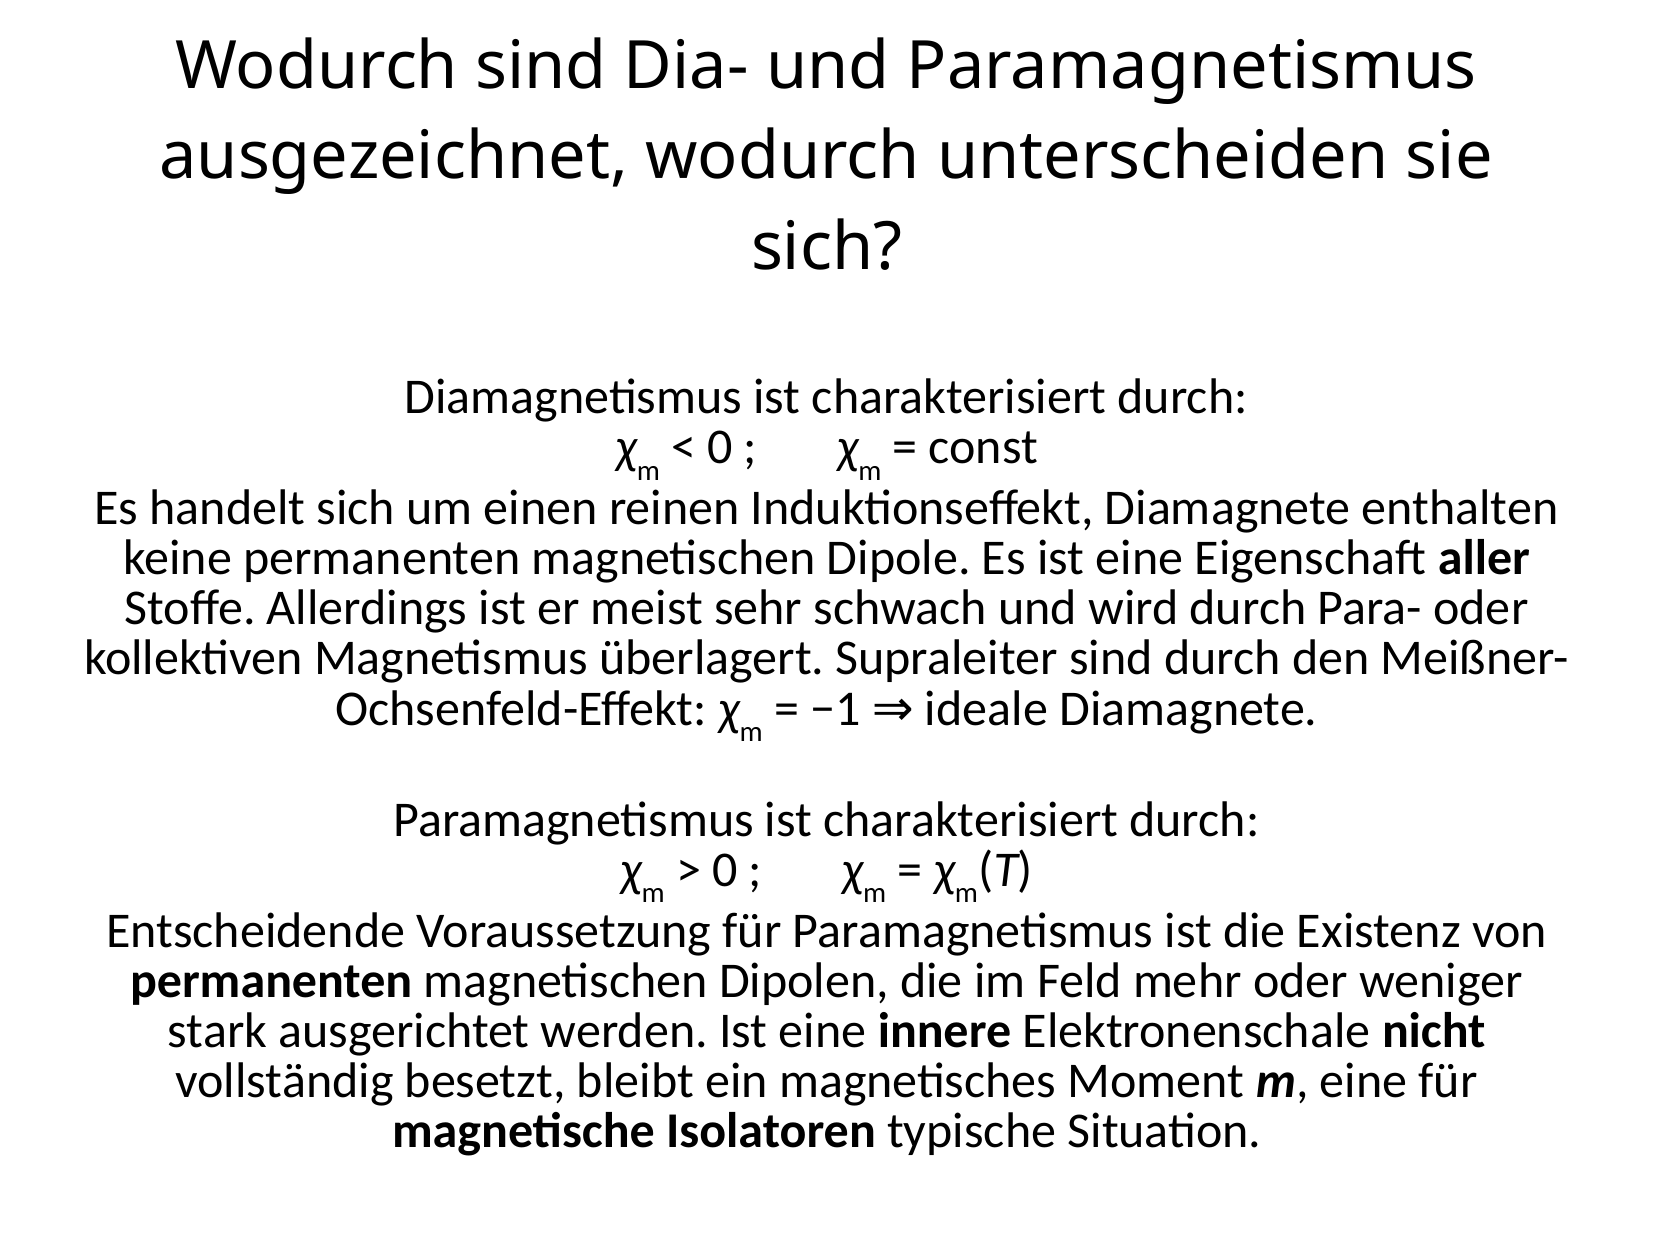

# Wodurch sind Dia- und Paramagnetismus ausgezeichnet, wodurch unterscheiden sie sich?
Diamagnetismus ist charakterisiert durch:
χm < 0 ;		χm = const
Es handelt sich um einen reinen Induktionseffekt, Diamagnete enthalten keine permanenten magnetischen Dipole. Es ist eine Eigenschaft aller Stoffe. Allerdings ist er meist sehr schwach und wird durch Para- oder kollektiven Magnetismus überlagert. Supraleiter sind durch den Meißner-Ochsenfeld-Effekt: χm = −1 ⇒ ideale Diamagnete.
Paramagnetismus ist charakterisiert durch:
χm > 0 ;		χm = χm(T)
Entscheidende Voraussetzung für Paramagnetismus ist die Existenz von permanenten magnetischen Dipolen, die im Feld mehr oder weniger stark ausgerichtet werden. Ist eine innere Elektronenschale nicht vollständig besetzt, bleibt ein magnetisches Moment m, eine für magnetische Isolatoren typische Situation.